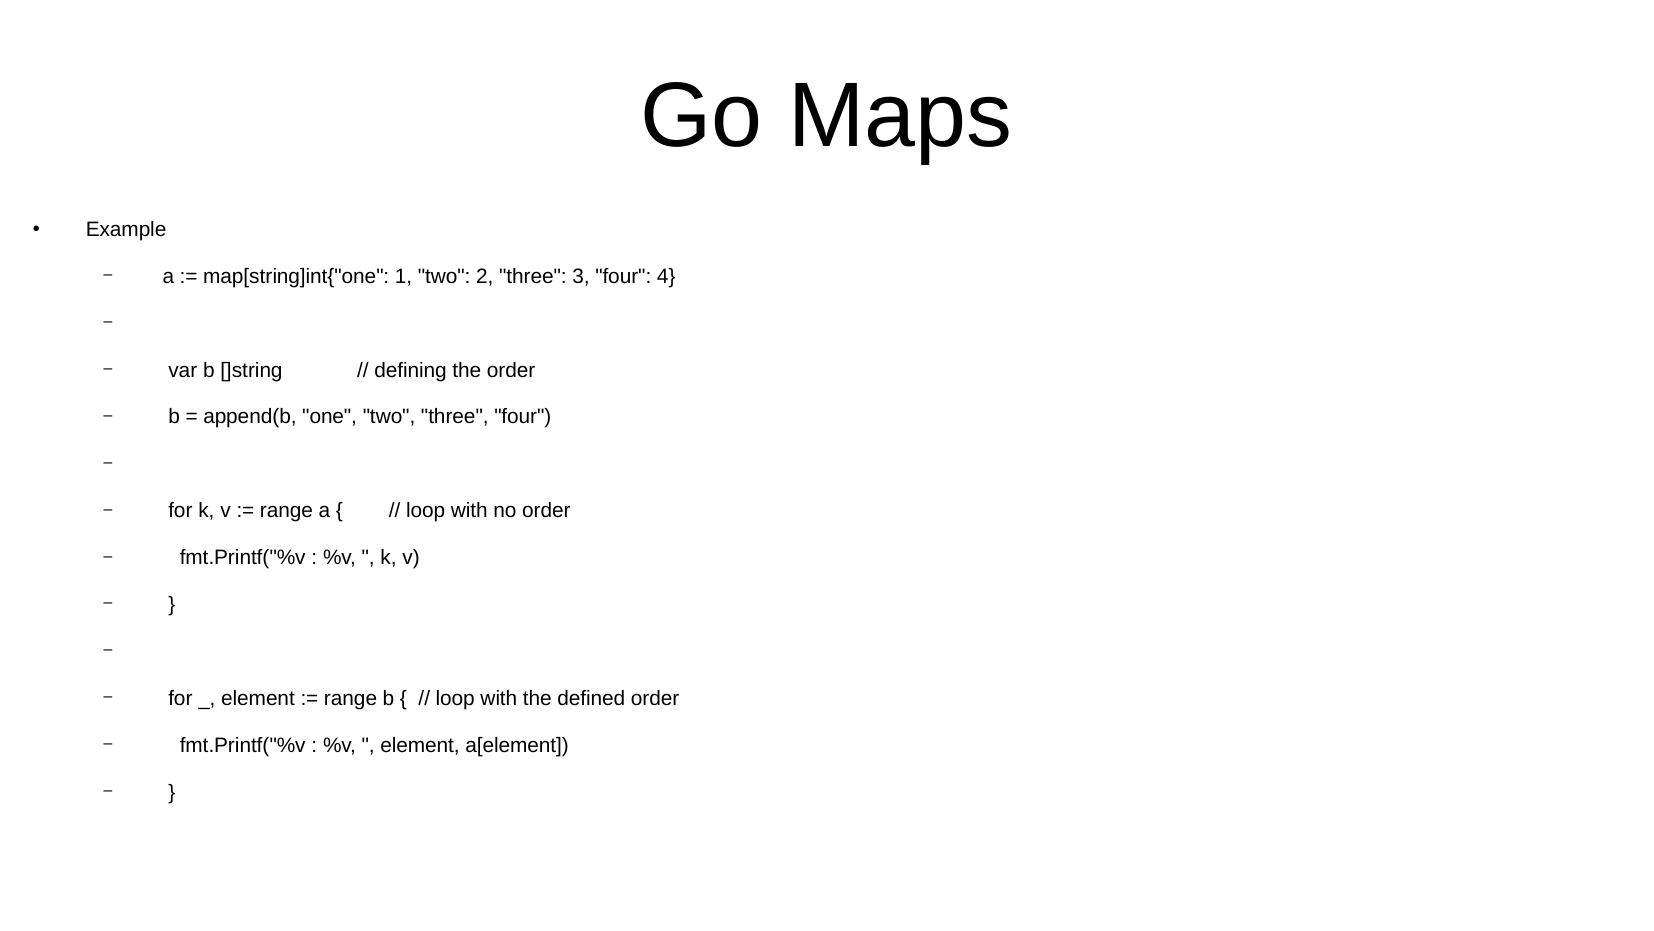

# Go Maps
Example
 a := map[string]int{"one": 1, "two": 2, "three": 3, "four": 4}
 var b []string // defining the order
 b = append(b, "one", "two", "three", "four")
 for k, v := range a { // loop with no order
 fmt.Printf("%v : %v, ", k, v)
 }
 for _, element := range b { // loop with the defined order
 fmt.Printf("%v : %v, ", element, a[element])
 }